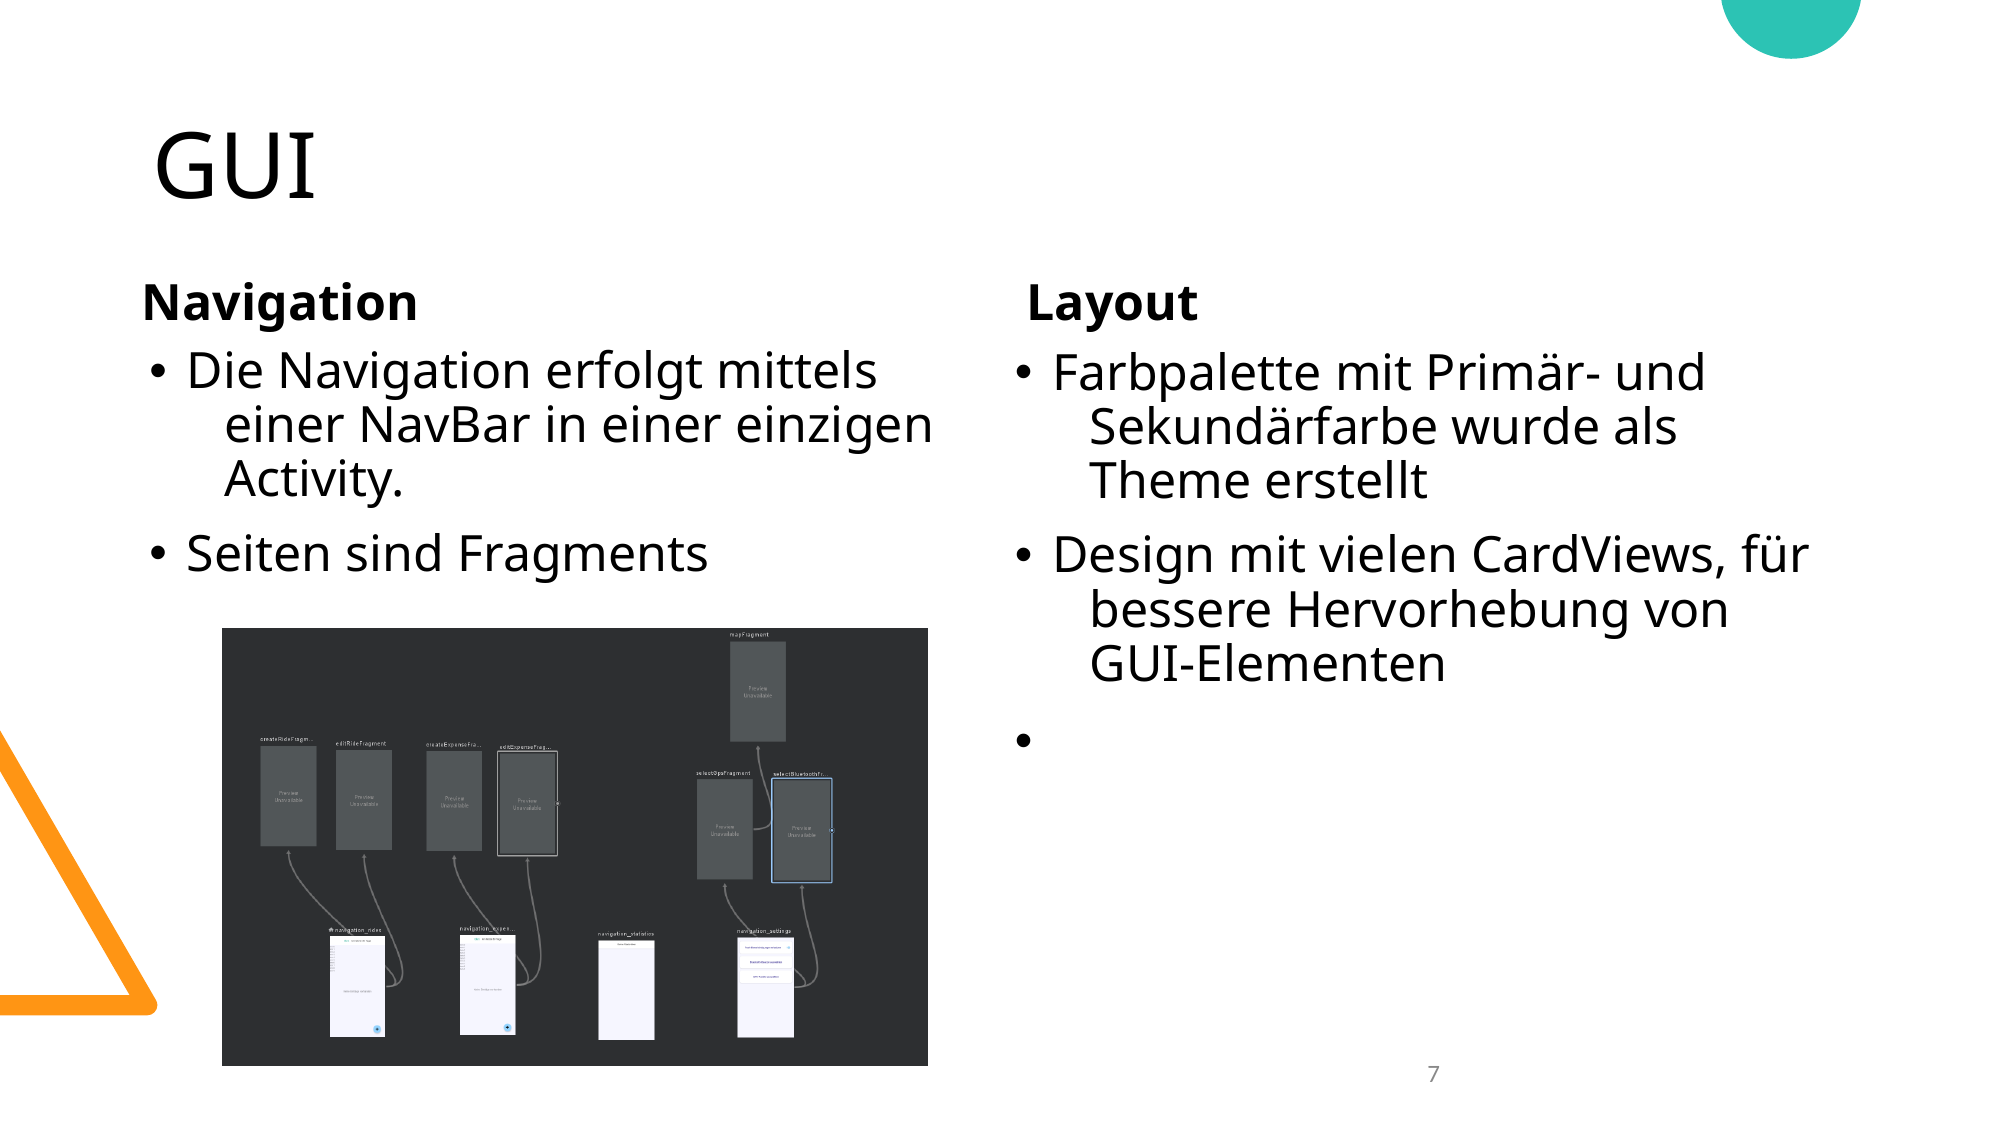

# GUI
Navigation
Layout
Die Navigation erfolgt mittels einer NavBar in einer einzigen Activity.
Seiten sind Fragments
Farbpalette mit Primär- und Sekundärfarbe wurde als Theme erstellt
Design mit vielen CardViews, für bessere Hervorhebung von GUI-Elementen